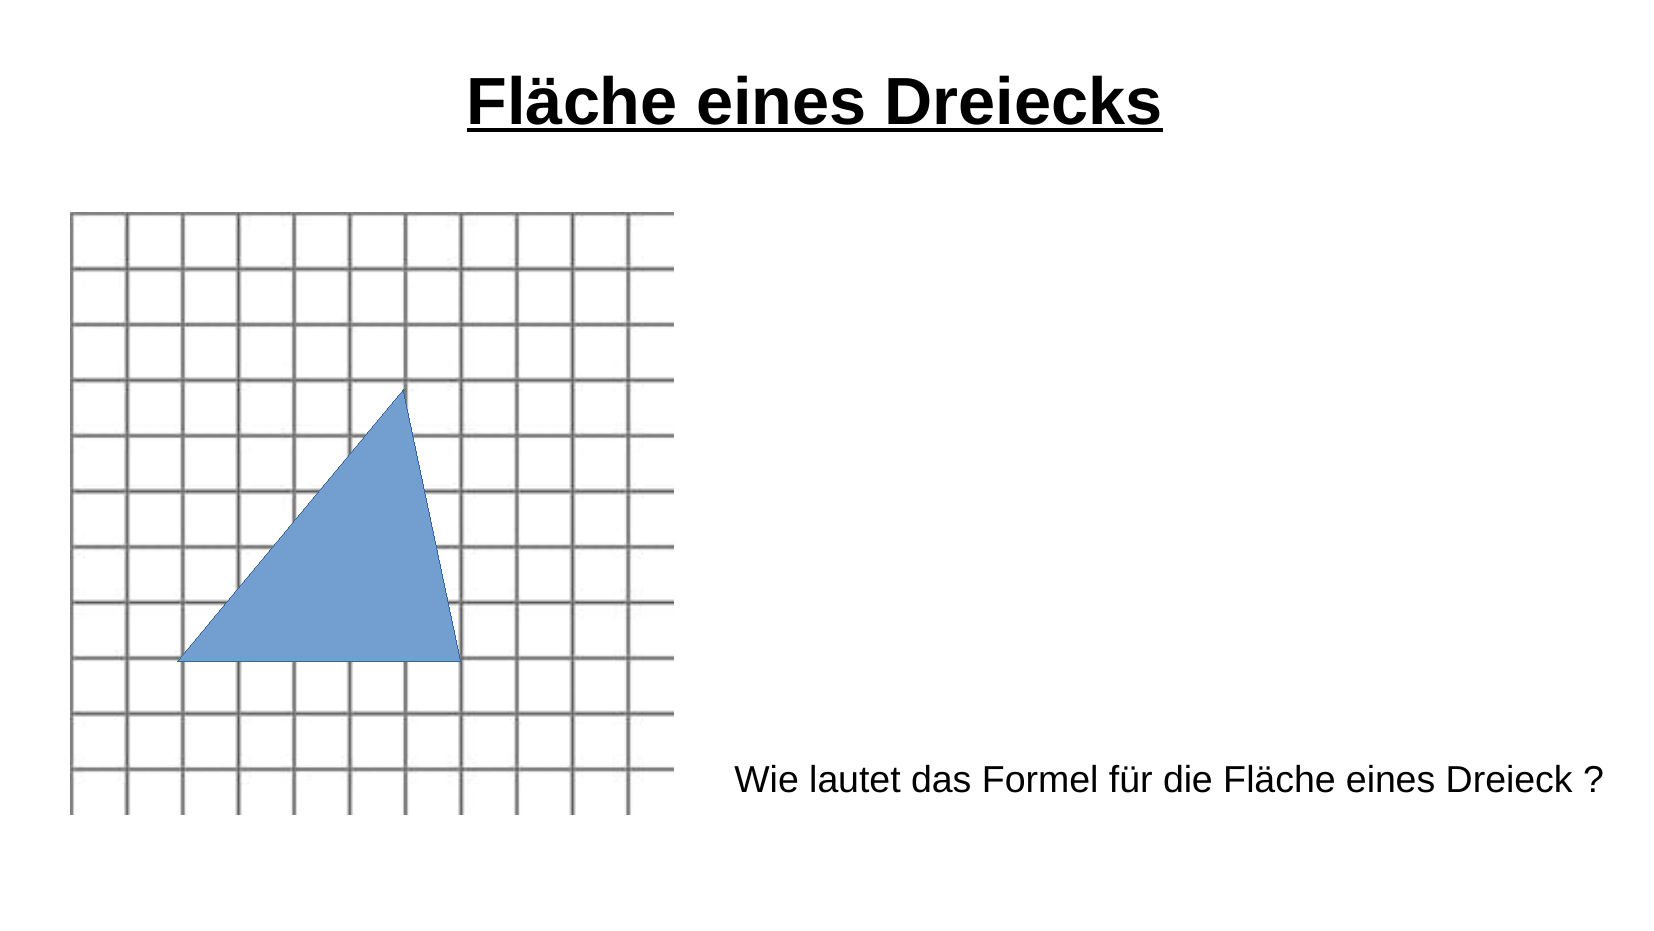

# Fläche eines Dreiecks
Wie lautet das Formel für die Fläche eines Dreieck ?